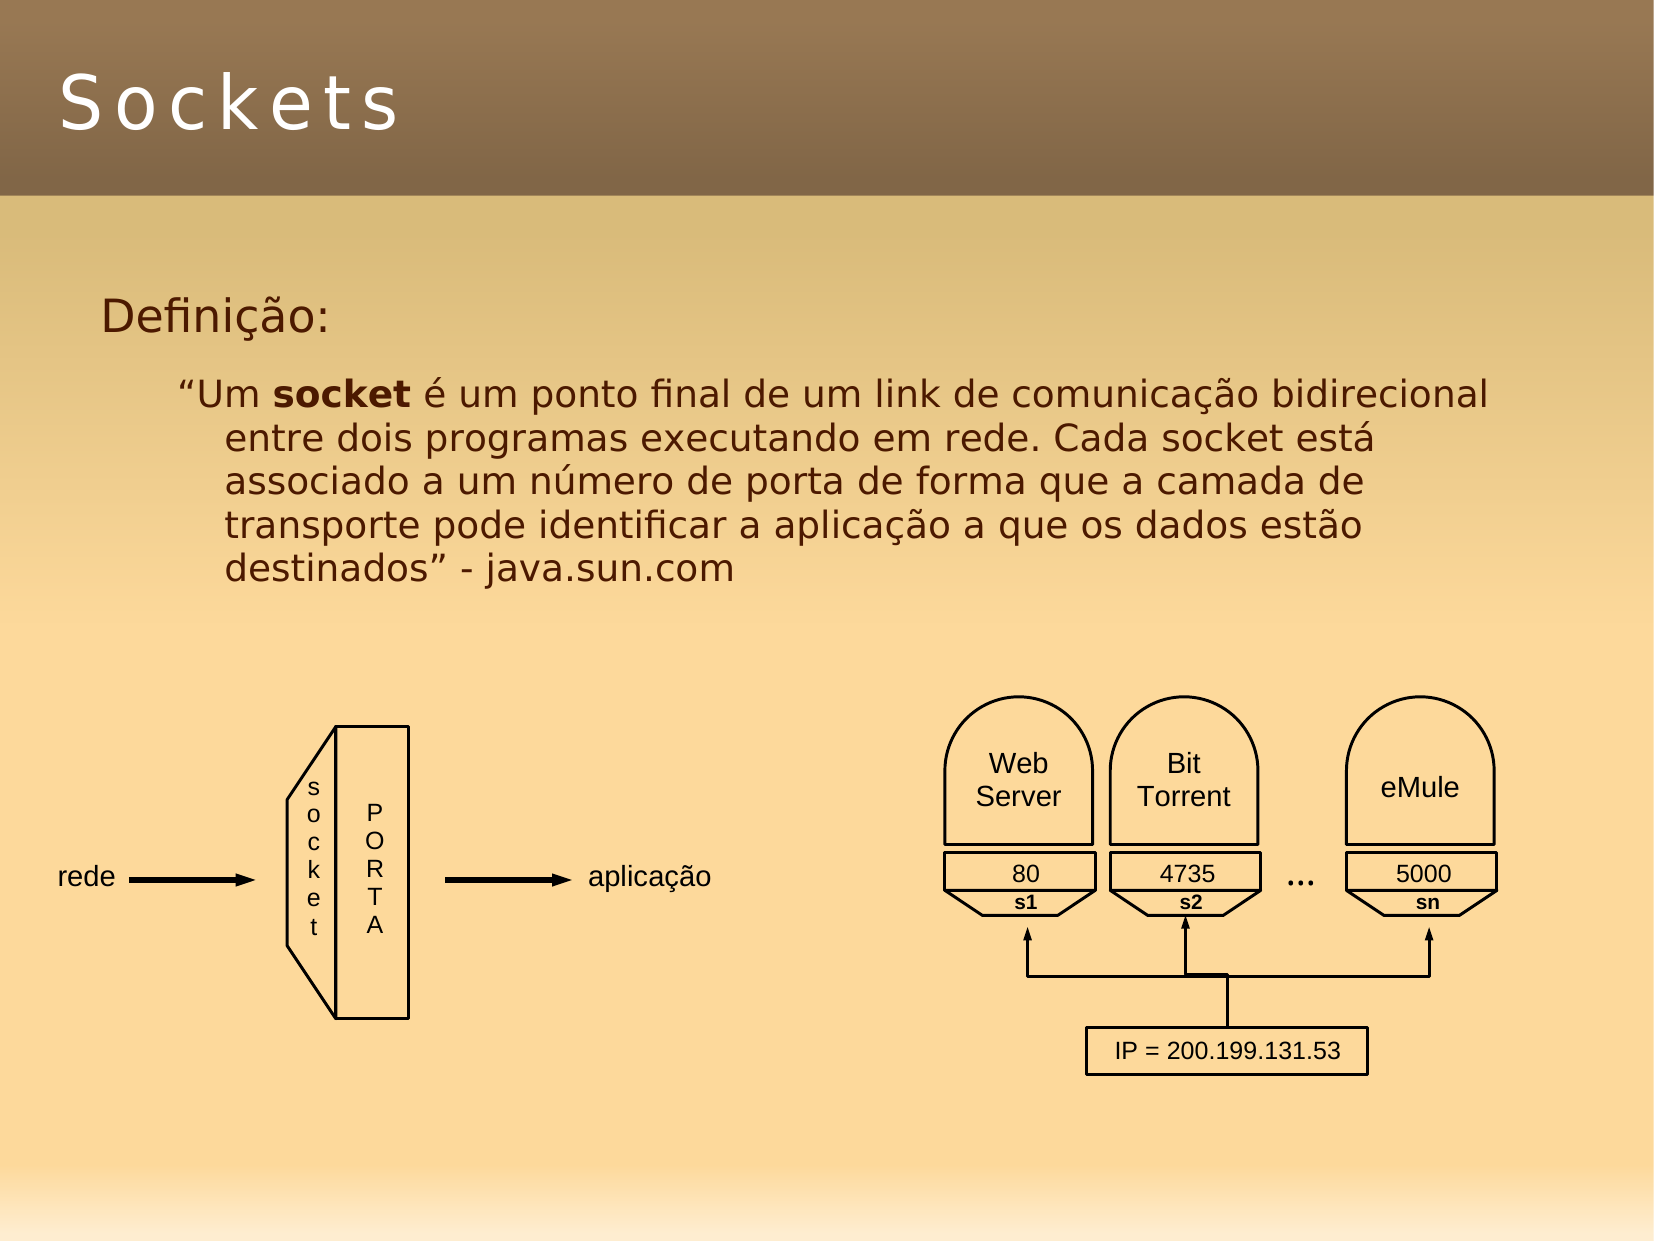

# Sockets
Definição:
“Um socket é um ponto final de um link de comunicação bidirecional entre dois programas executando em rede. Cada socket está associado a um número de porta de forma que a camada de transporte pode identificar a aplicação a que os dados estão destinados” - java.sun.com
Web Server
Bit Torrent
eMule
socket
P
O
R
T
A
...
80
4735
5000
rede
aplicação
s1
s2
sn
IP = 200.199.131.53